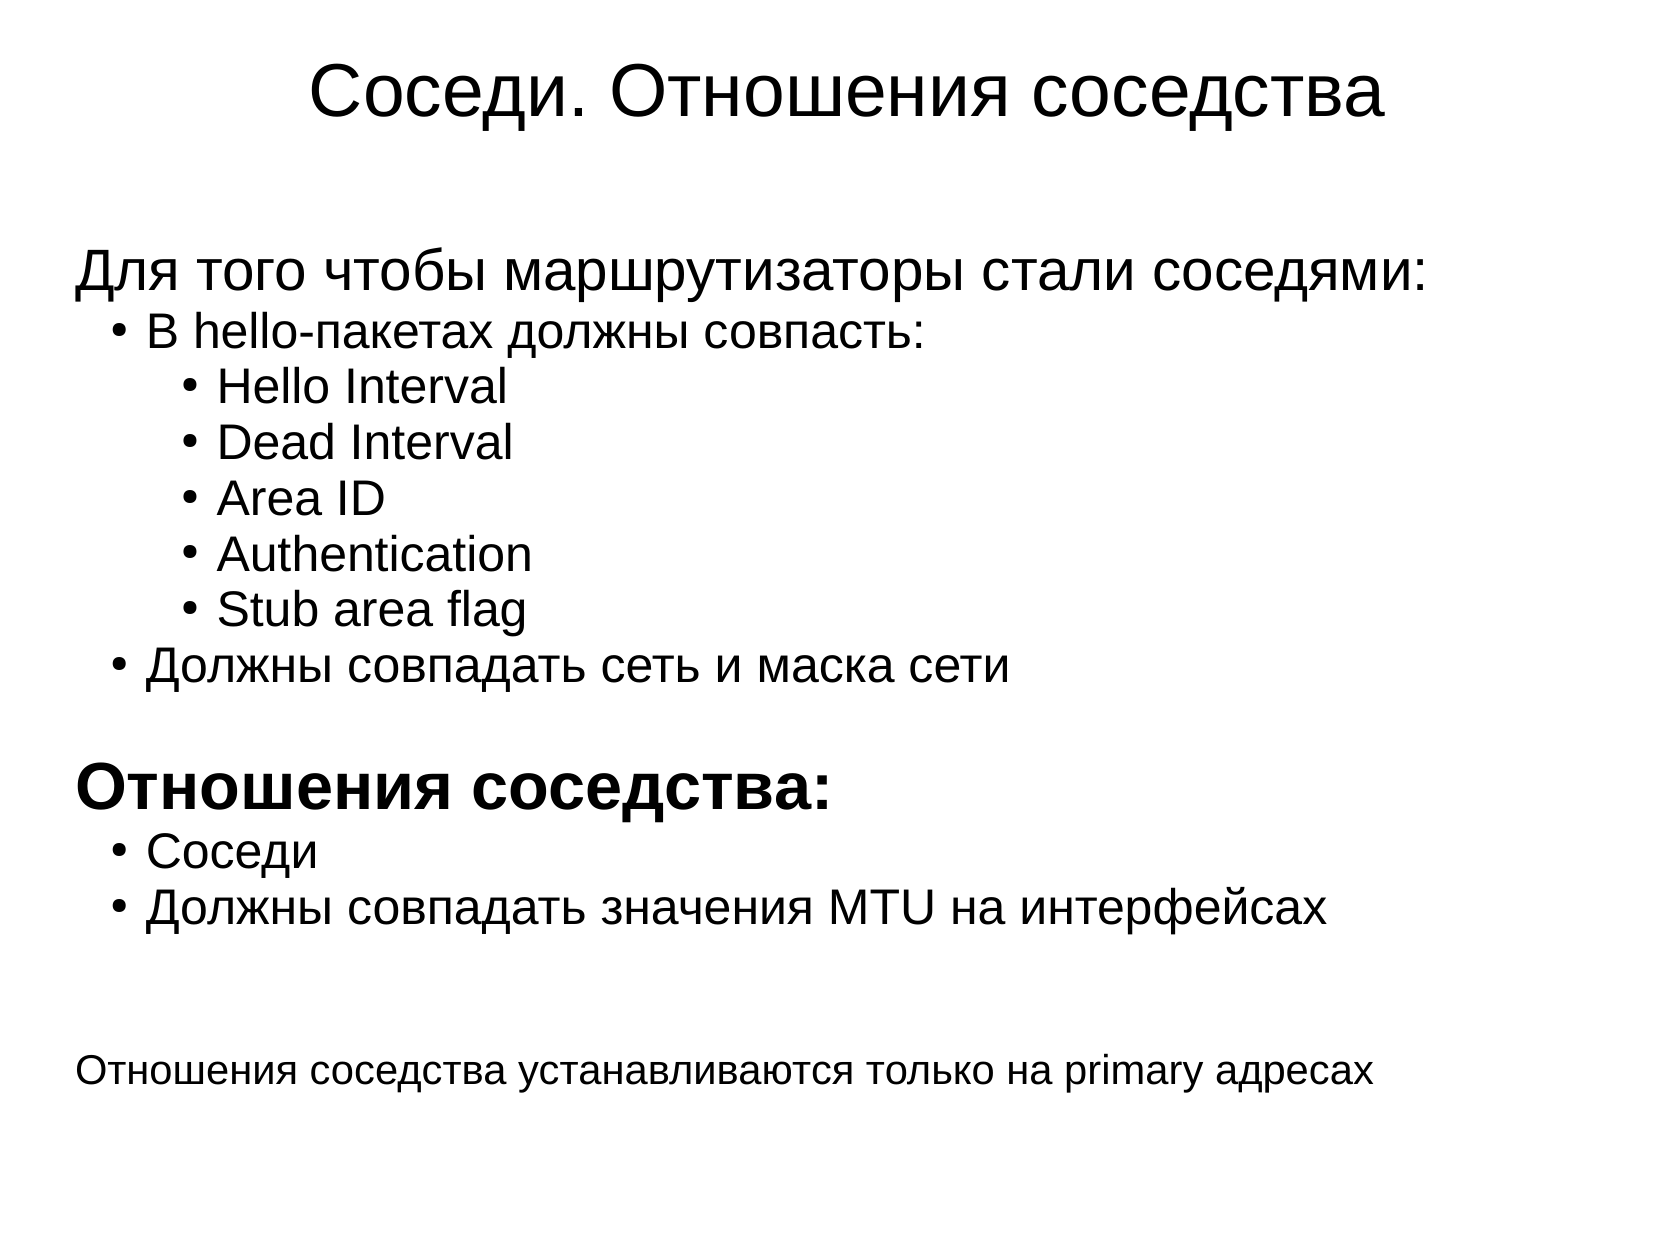

# Соседи. Отношения соседства
Для того чтобы маршрутизаторы стали соседями:
В hello-пакетах должны совпасть:
Hello Interval
Dead Interval
Area ID
Authentication
Stub area flag
Должны совпадать сеть и маска сети
Отношения соседства:
Соседи
Должны совпадать значения MTU на интерфейсах
Отношения соседства устанавливаются только на primary адресах